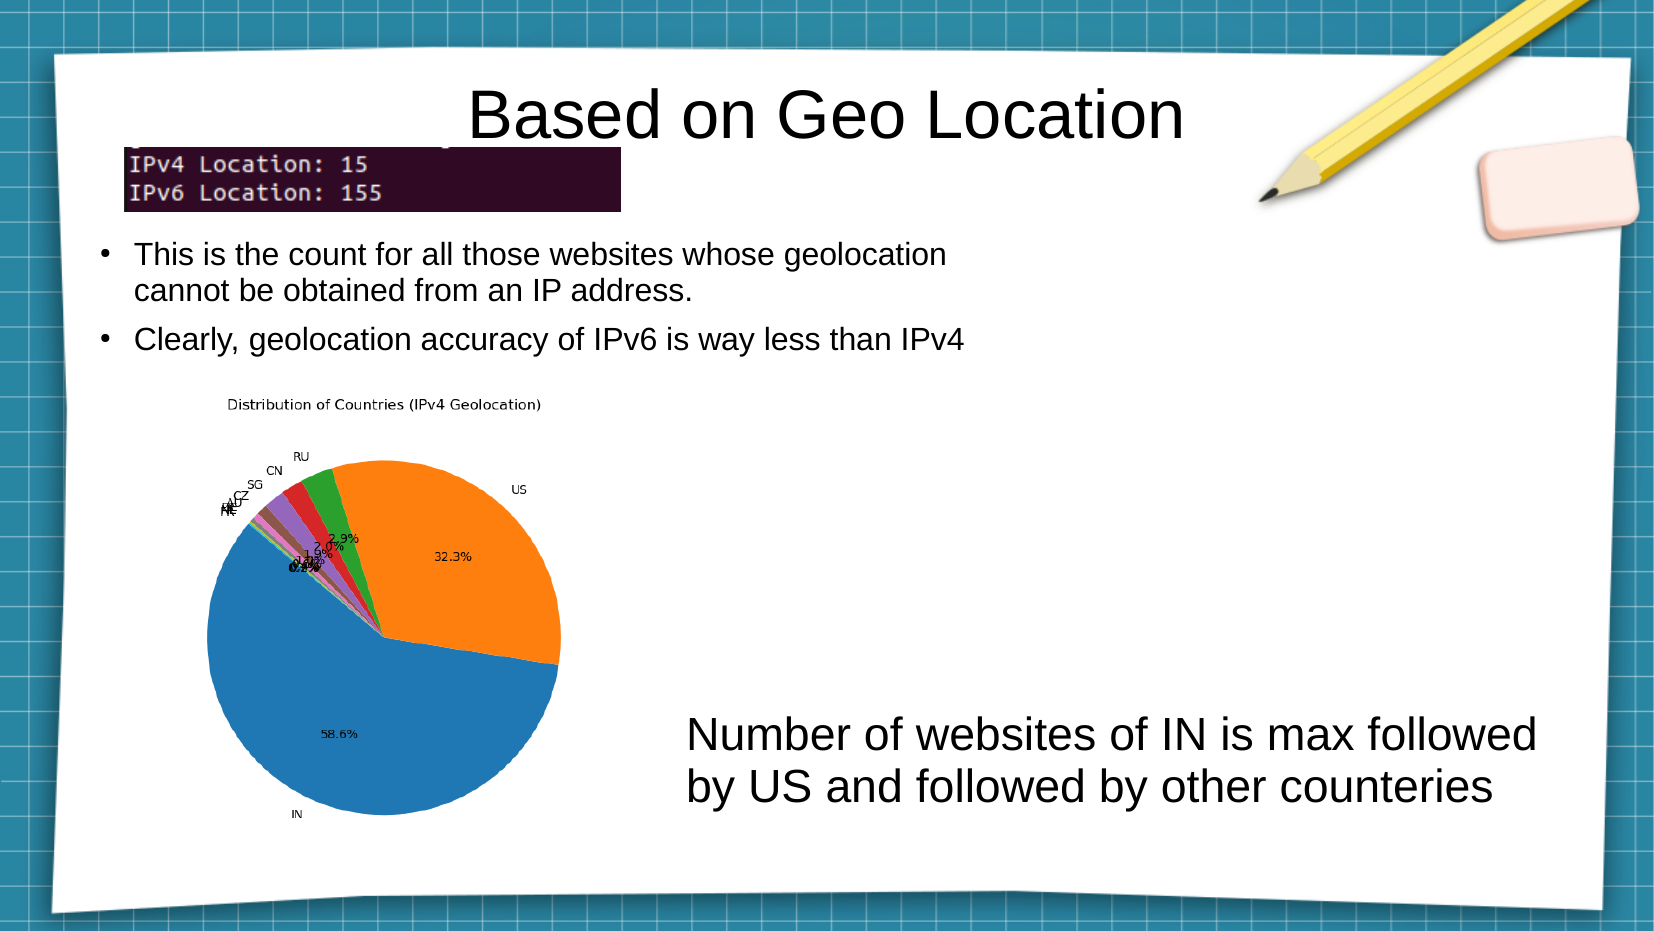

# Based on Geo Location
This is the count for all those websites whose geolocation cannot be obtained from an IP address.
Clearly, geolocation accuracy of IPv6 is way less than IPv4
Number of websites of IN is max followed by US and followed by other counteries